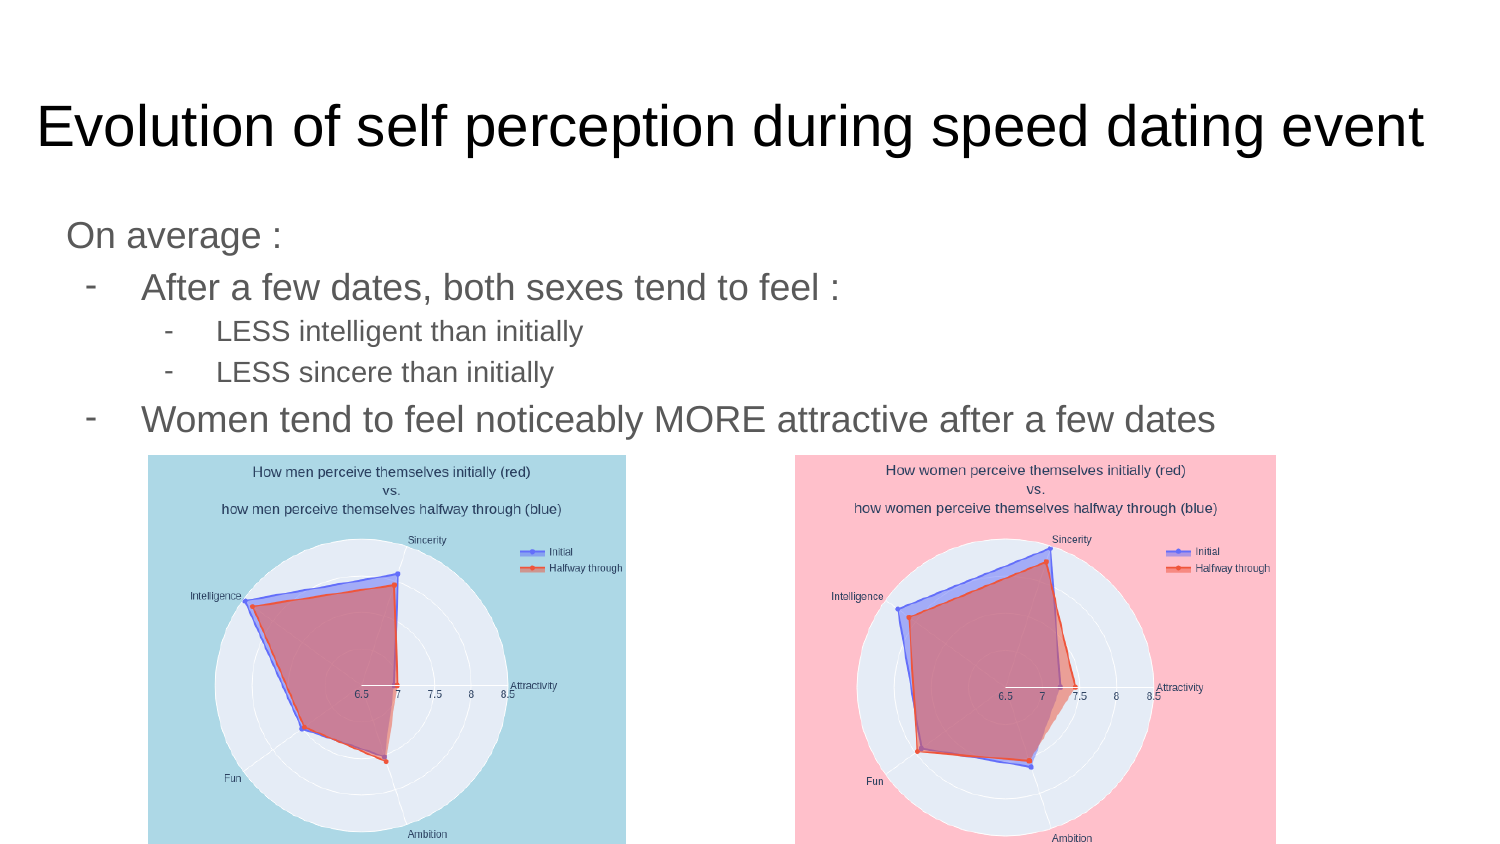

# Evolution of self perception during speed dating event
On average :
After a few dates, both sexes tend to feel :
LESS intelligent than initially
LESS sincere than initially
Women tend to feel noticeably MORE attractive after a few dates